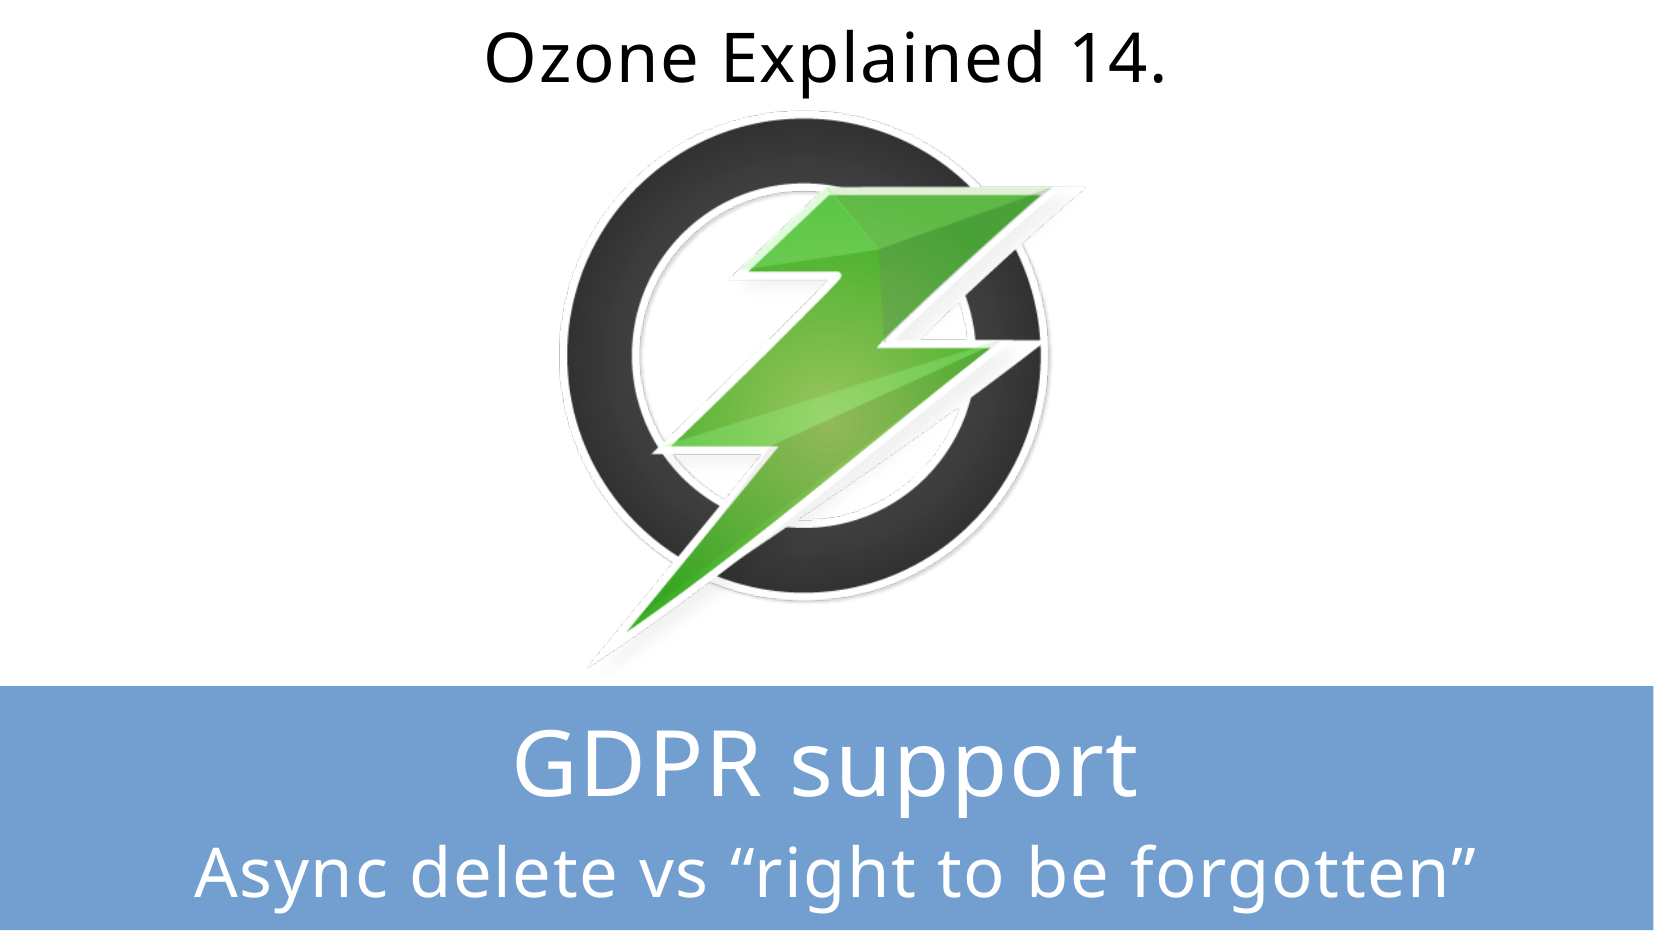

# Ozone Explained 14.
GDPR support
 Async delete vs “right to be forgotten”